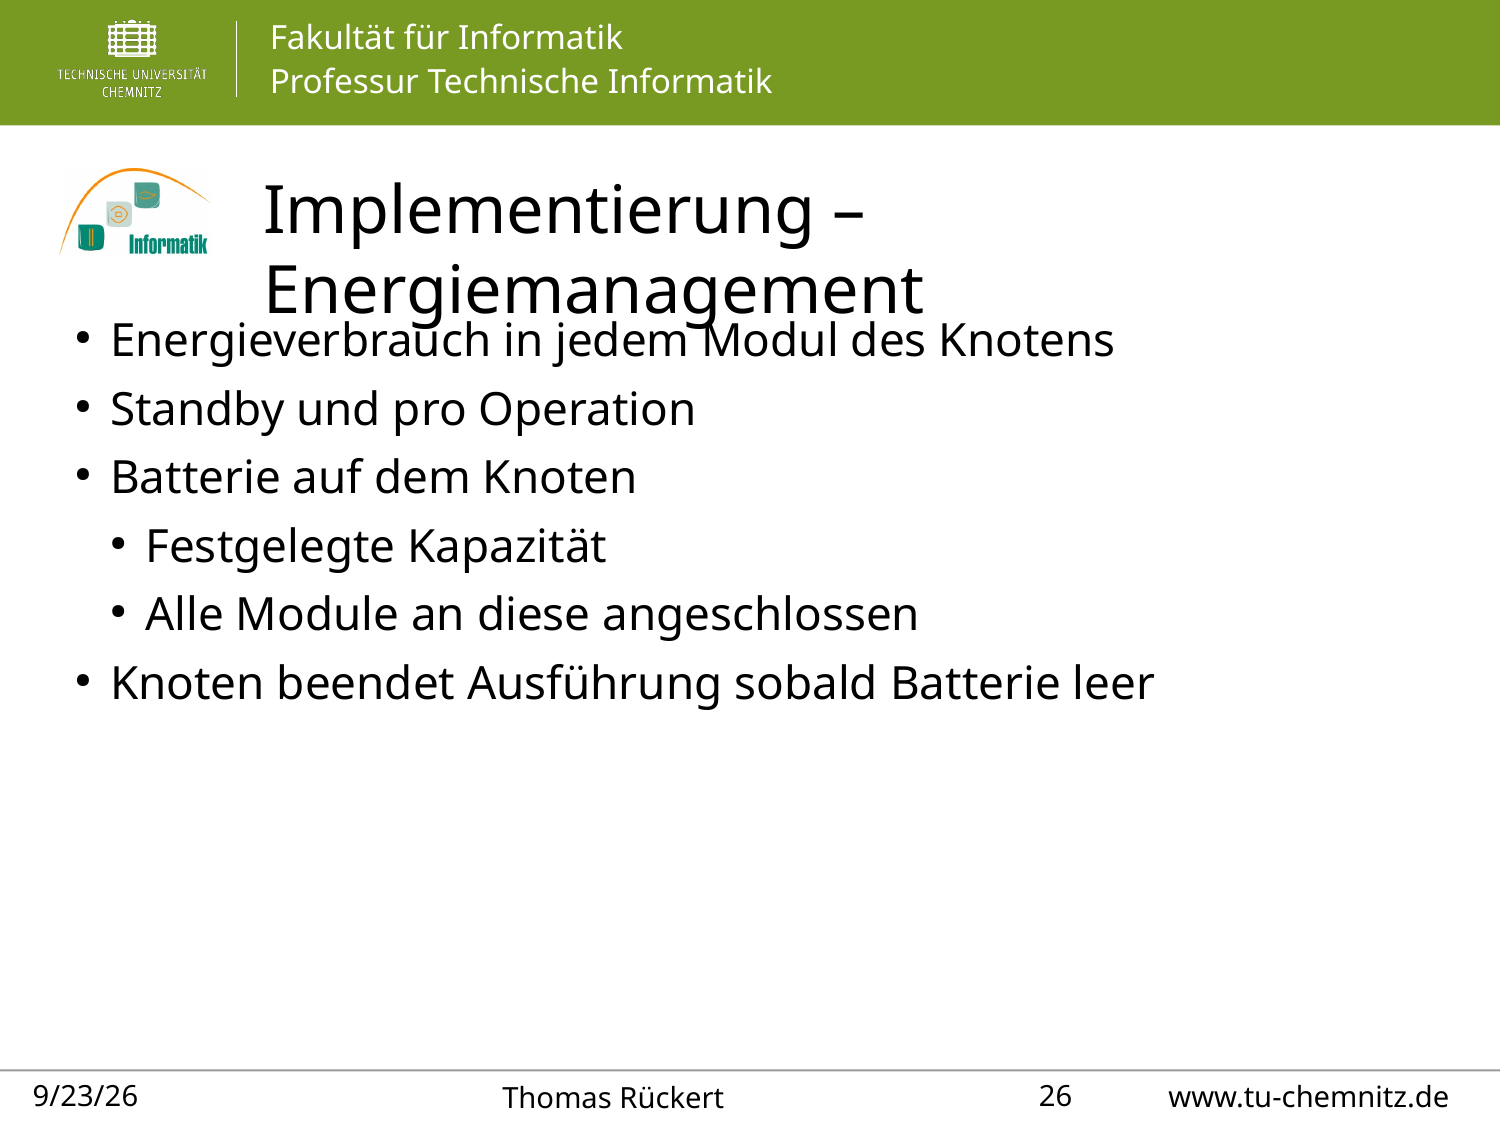

# Implementierung – Energiemanagement
Energieverbrauch in jedem Modul des Knotens
Standby und pro Operation
Batterie auf dem Knoten
Festgelegte Kapazität
Alle Module an diese angeschlossen
Knoten beendet Ausführung sobald Batterie leer
Thomas Rückert